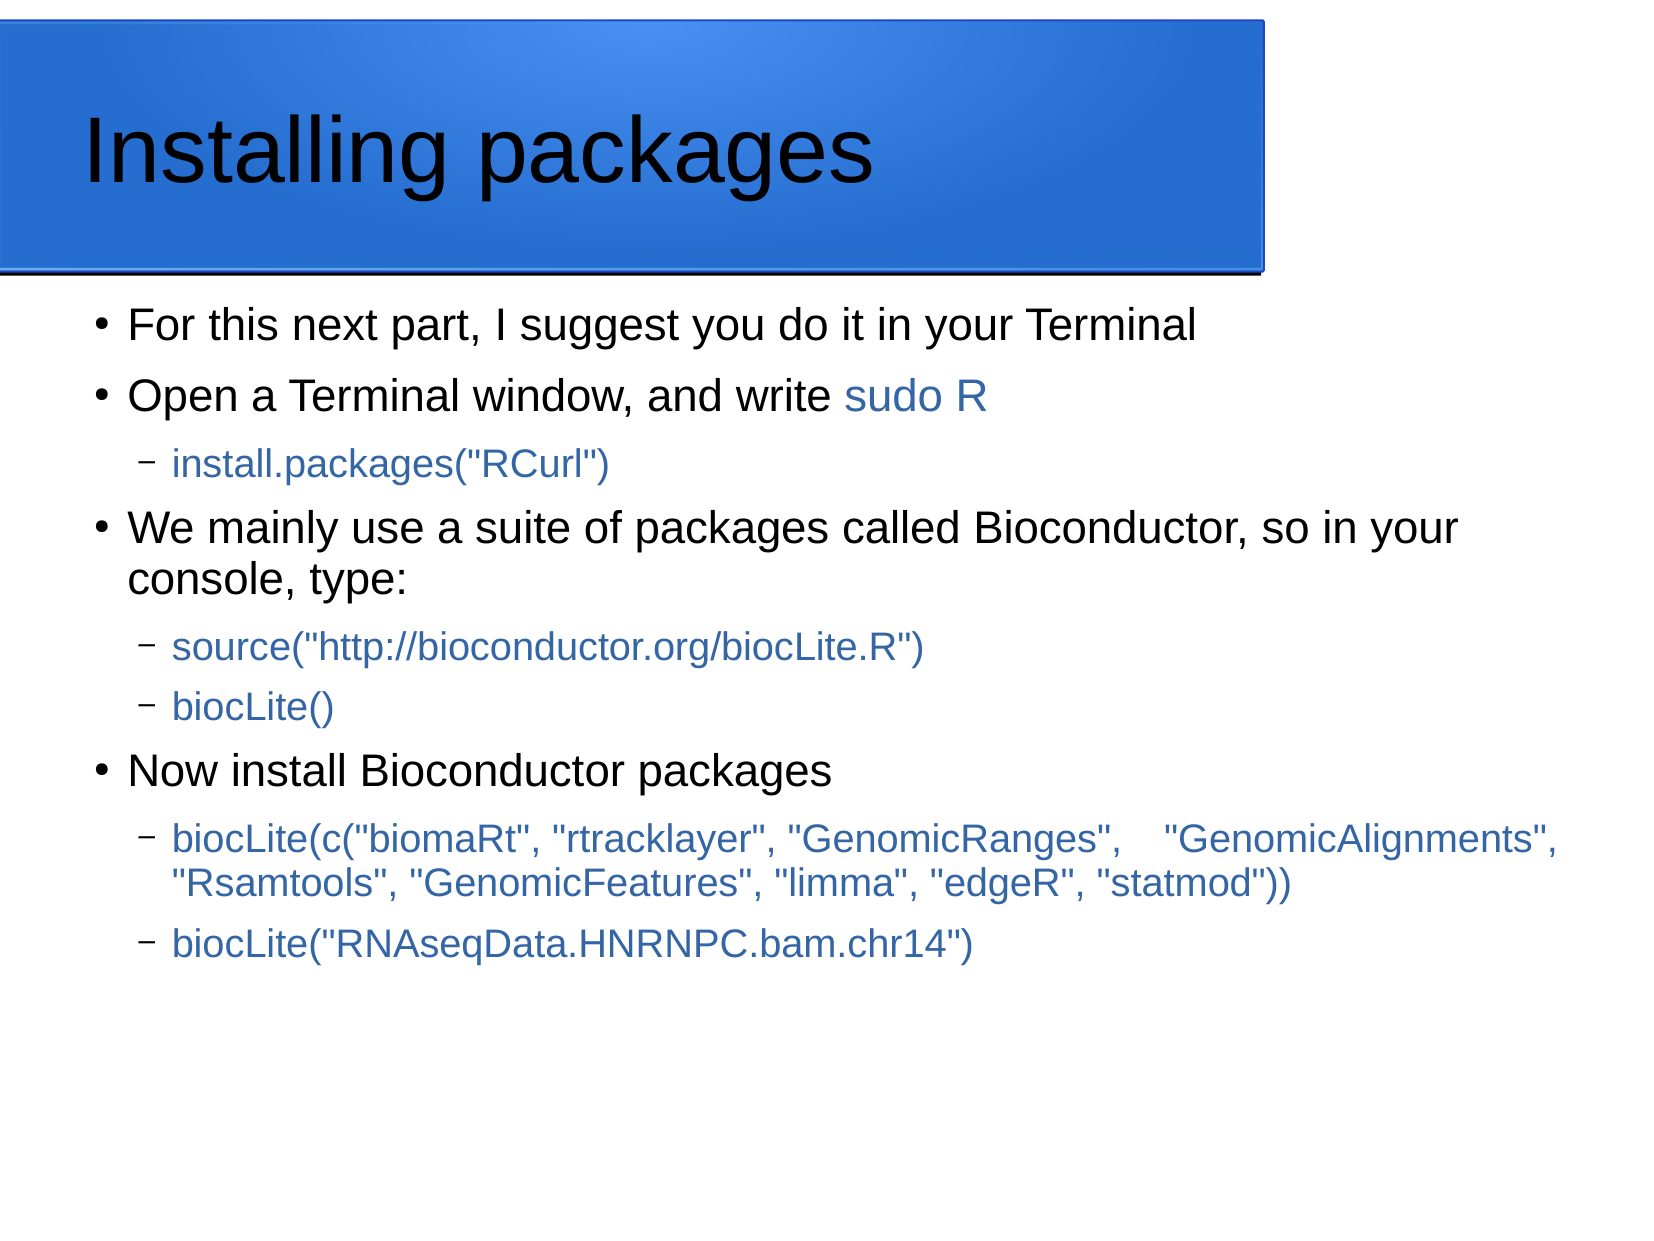

# Installing packages
For this next part, I suggest you do it in your Terminal
Open a Terminal window, and write sudo R
install.packages("RCurl")
We mainly use a suite of packages called Bioconductor, so in your console, type:
source("http://bioconductor.org/biocLite.R")
biocLite()
Now install Bioconductor packages
biocLite(c("biomaRt", "rtracklayer", "GenomicRanges", 	"GenomicAlignments", "Rsamtools", "GenomicFeatures", "limma", "edgeR", "statmod"))
biocLite("RNAseqData.HNRNPC.bam.chr14")